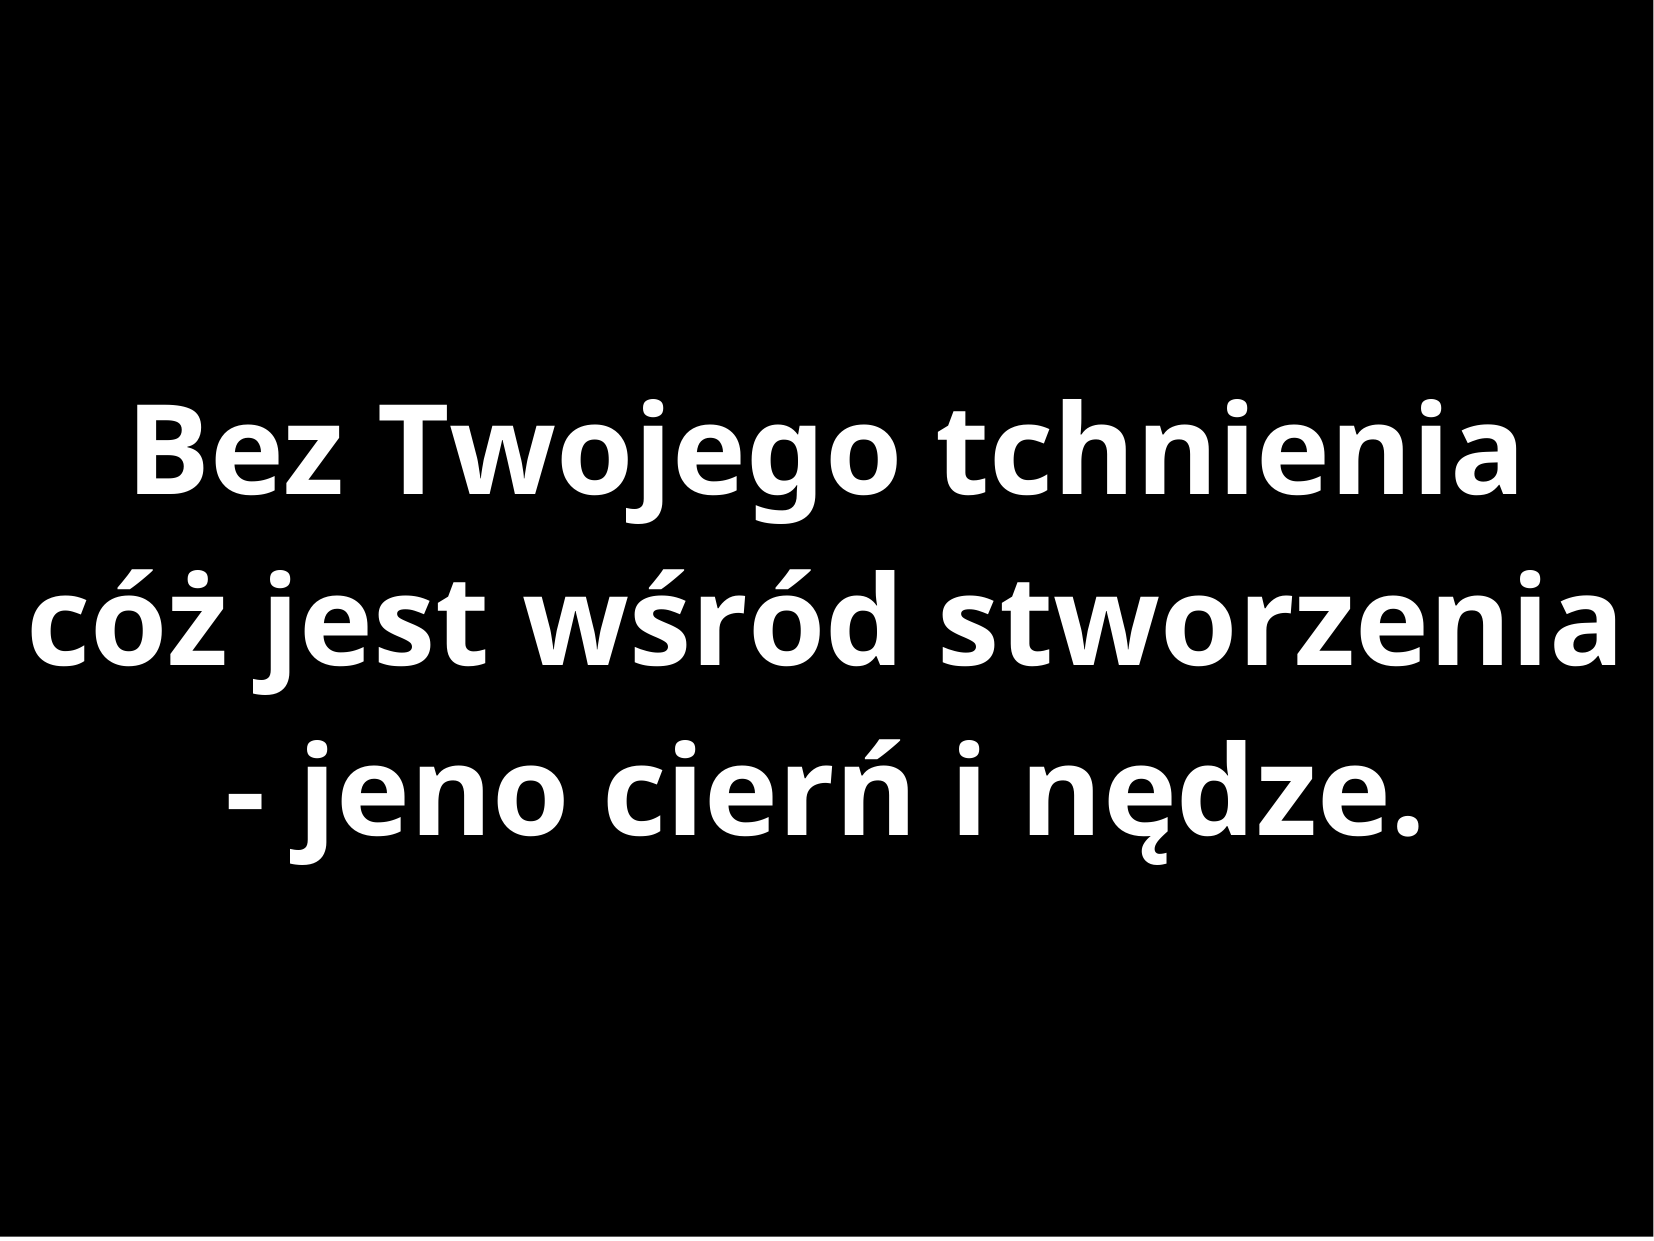

# Bez Twojego tchnienia cóż jest wśród stworzenia - jeno cierń i nędze.